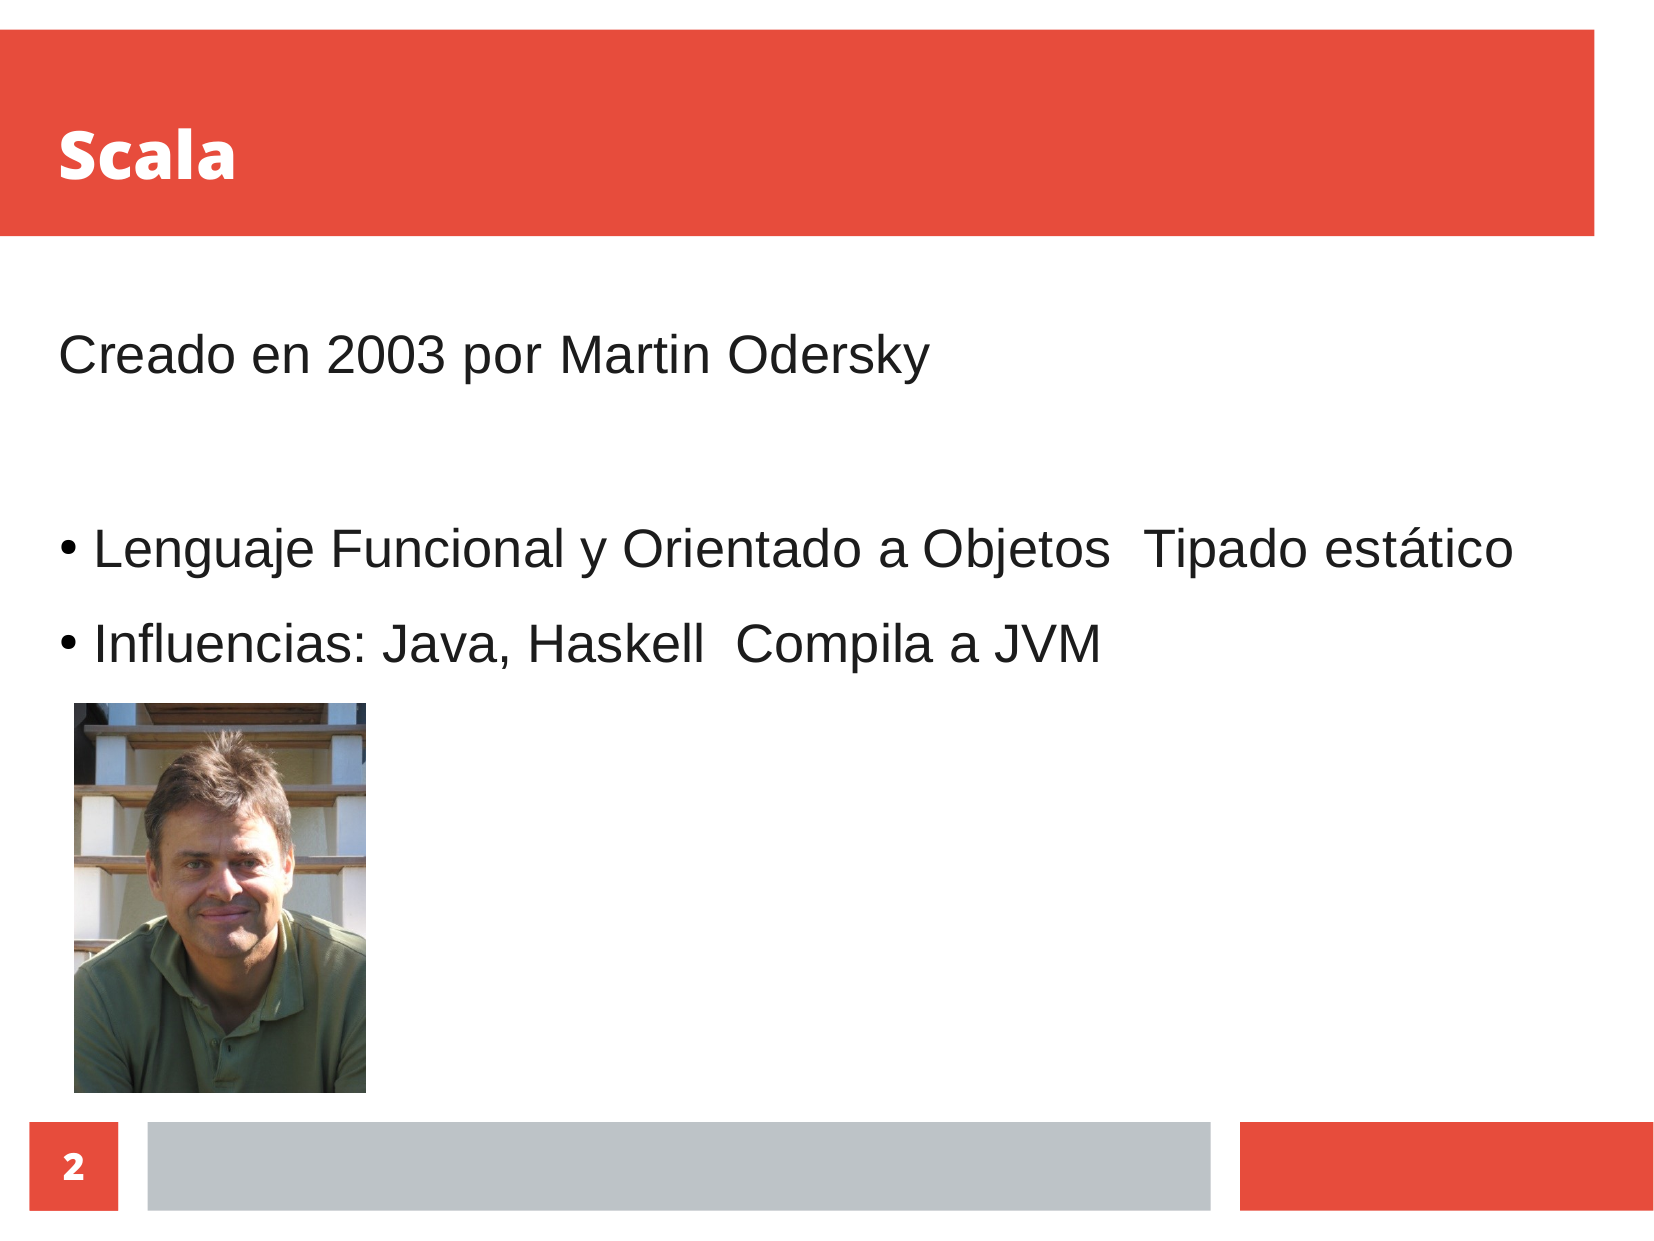

# Scala
Creado en 2003 por Martin Odersky
 Lenguaje Funcional y Orientado a Objetos Tipado estático
 Influencias: Java, Haskell Compila a JVM
2